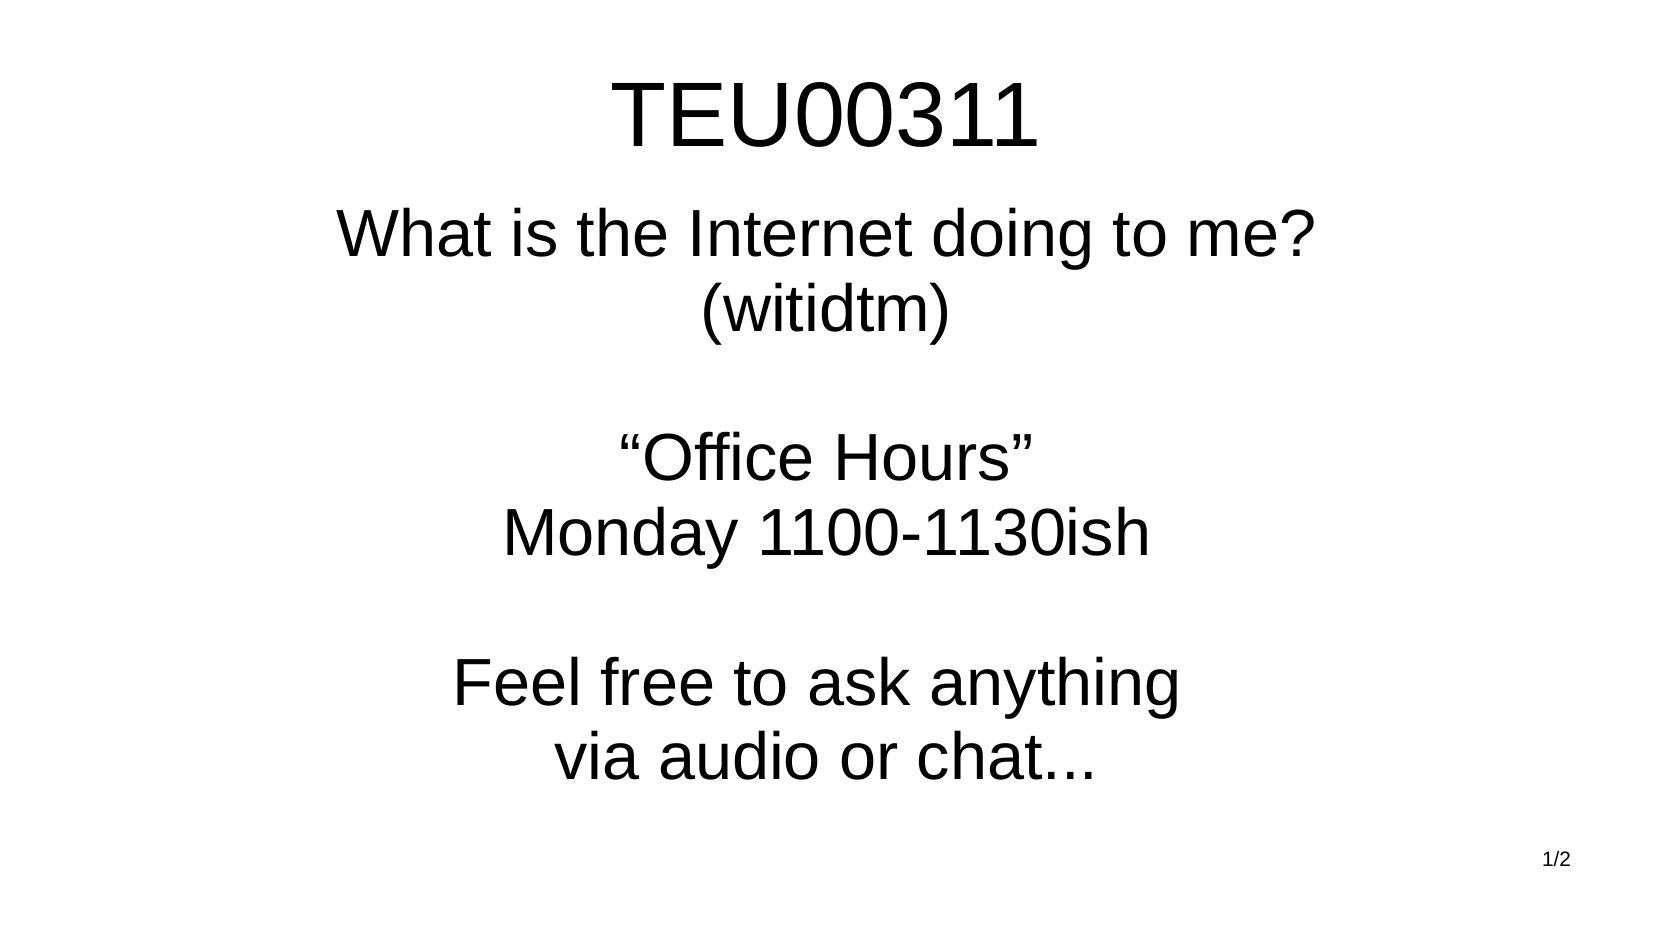

# TEU00311
What is the Internet doing to me?
(witidtm)
“Office Hours”
Monday 1100-1130ish
Feel free to ask anything
via audio or chat...
1